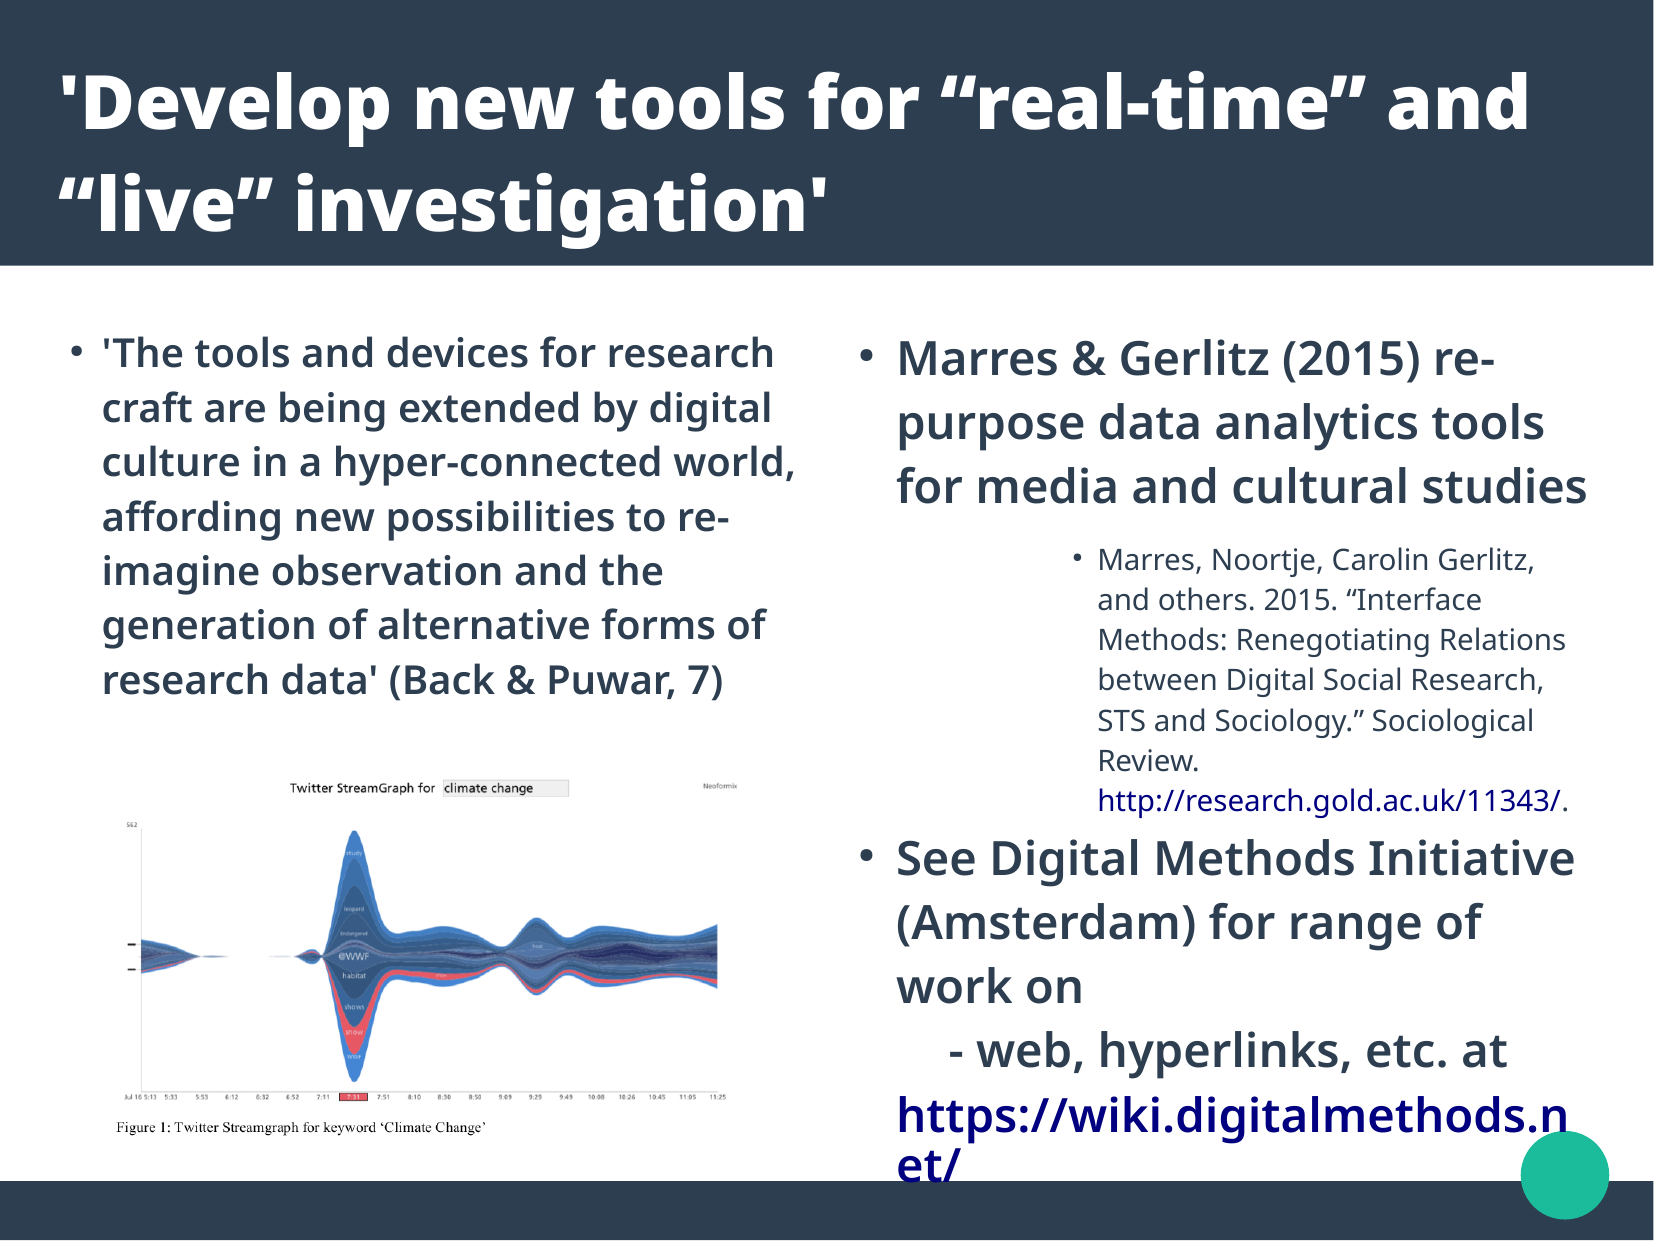

# 'Develop new tools for “real-time” and “live” investigation'
'The tools and devices for research craft are being extended by digital culture in a hyper-connected world, affording new possibilities to re-imagine observation and the generation of alternative forms of research data' (Back & Puwar, 7)
Marres & Gerlitz (2015) re-purpose data analytics tools for media and cultural studies
Marres, Noortje, Carolin Gerlitz, and others. 2015. “Interface Methods: Renegotiating Relations between Digital Social Research, STS and Sociology.” Sociological Review. http://research.gold.ac.uk/11343/.
See Digital Methods Initiative (Amsterdam) for range of work on
	- web, hyperlinks, etc. at https://wiki.digitalmethods.net/